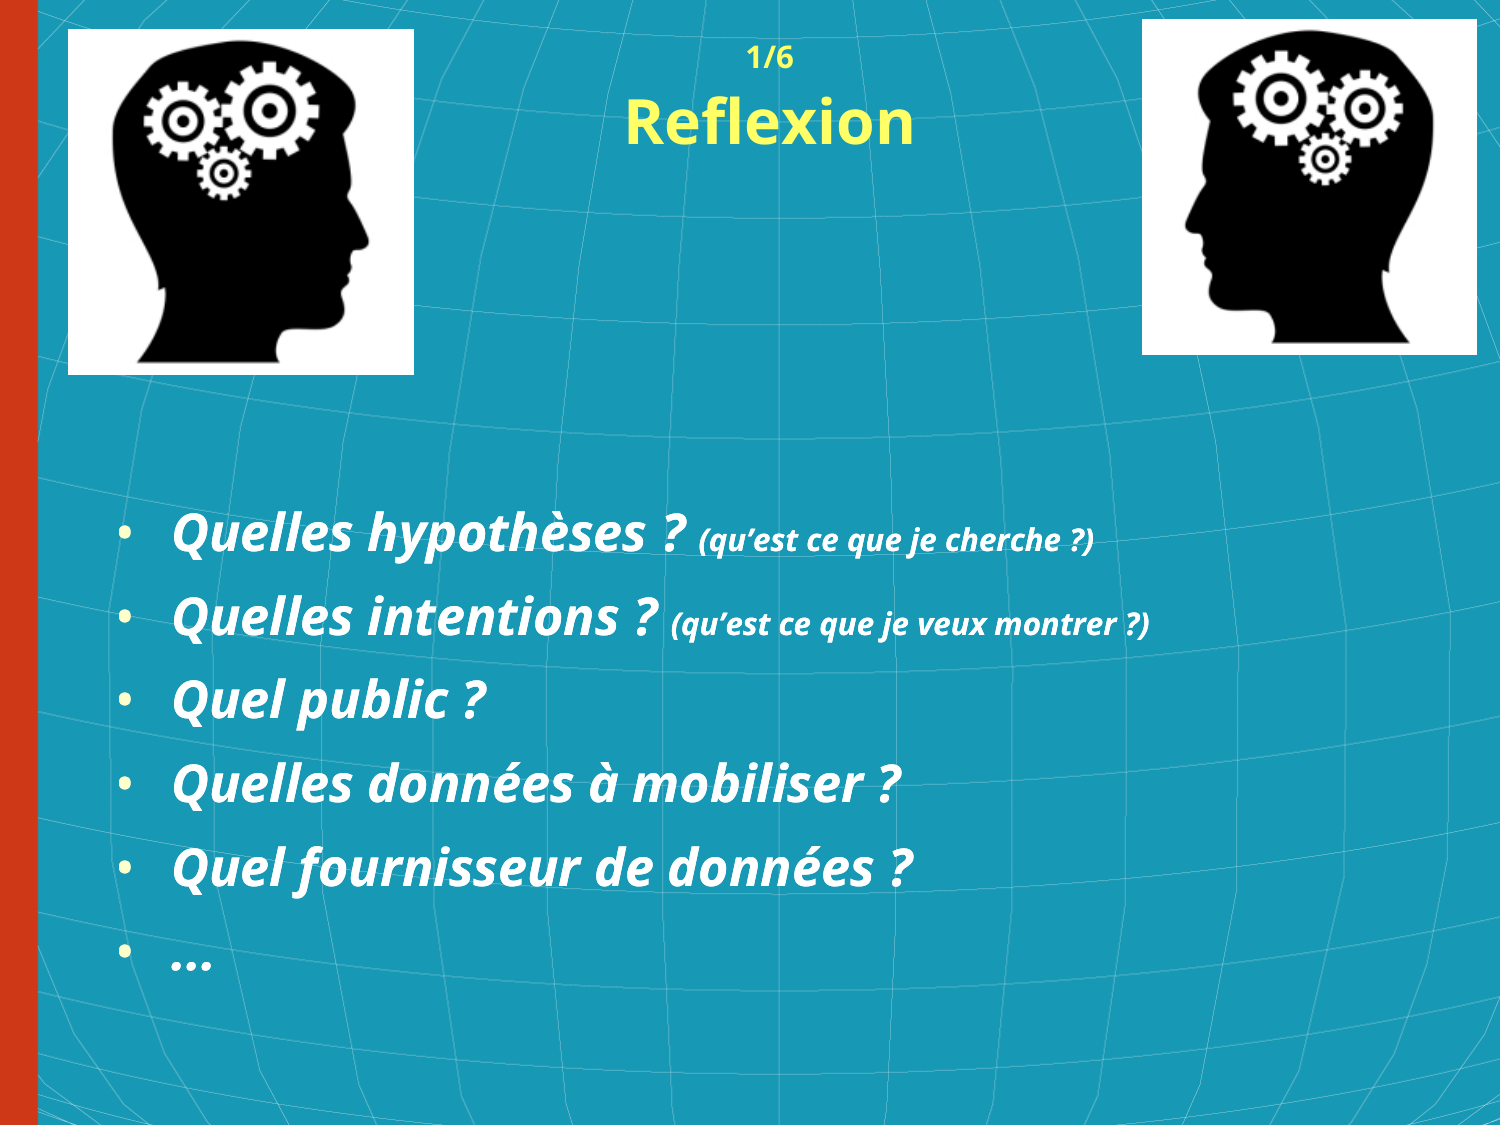

# 1/6 Reflexion
Quelles hypothèses ? (qu’est ce que je cherche ?)
Quelles intentions ? (qu’est ce que je veux montrer ?)
Quel public ?
Quelles données à mobiliser ?
Quel fournisseur de données ?
...
Quelles hypothèses ? (qu’est ce que je cherche ?)
Quelles intentions ? (qu’est ce que je veux montrer ?)
Quel public ?
Quelles données à mobiliser ?
Quel fournisseur de données ?
...